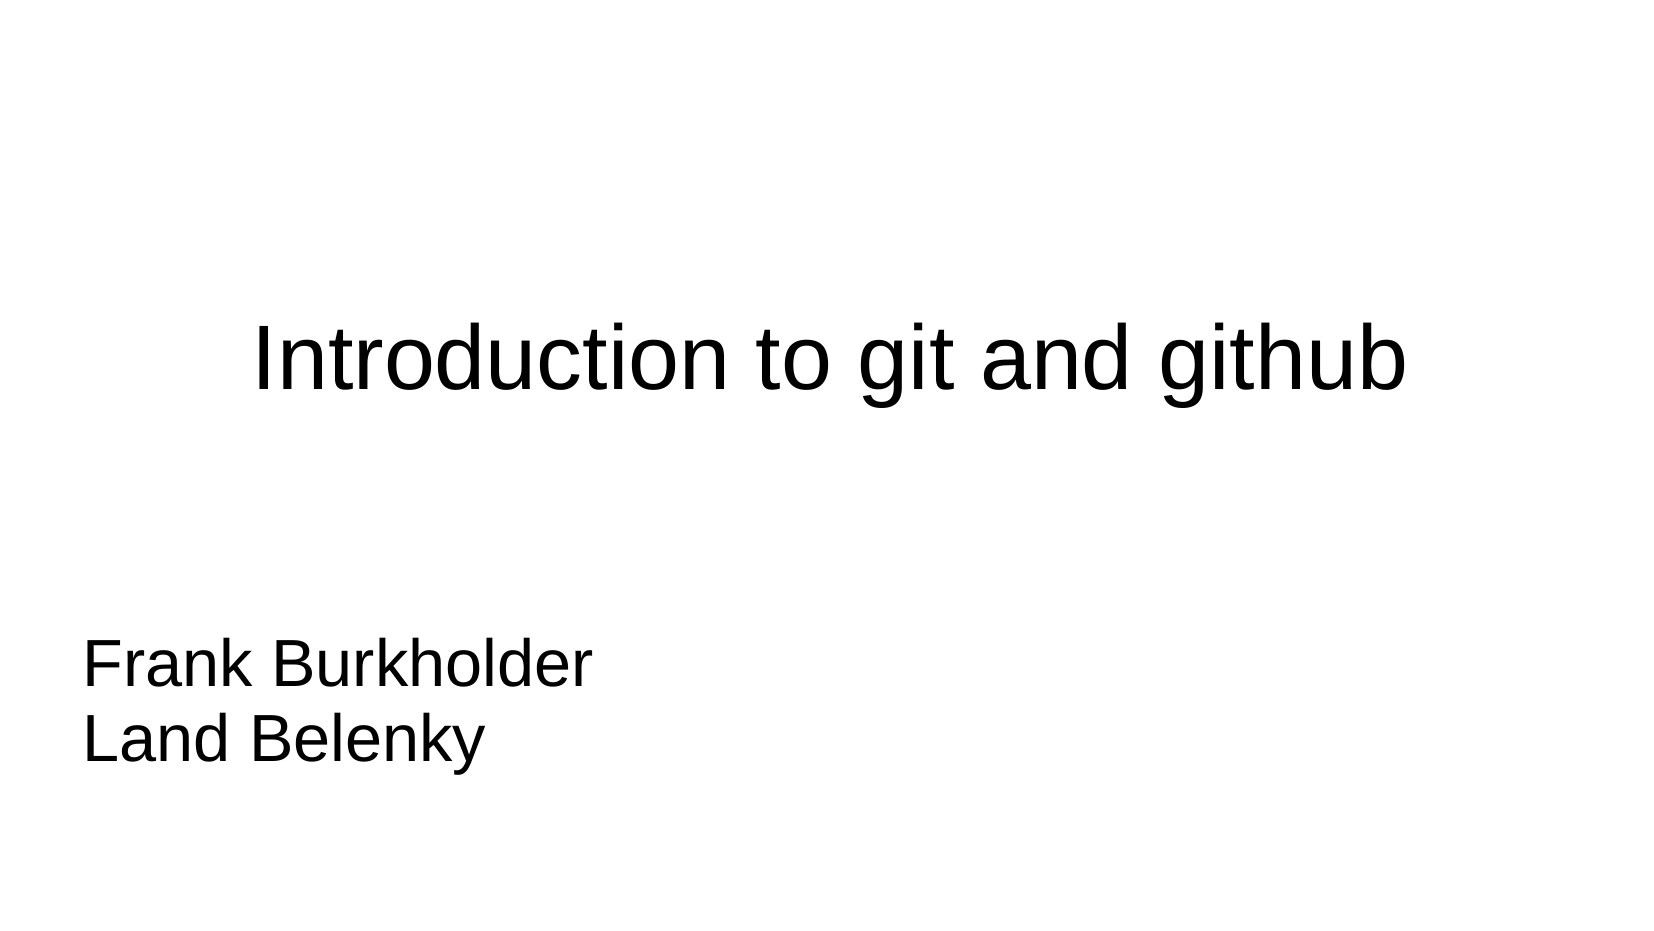

# Introduction to git and github
Frank Burkholder
Land Belenky